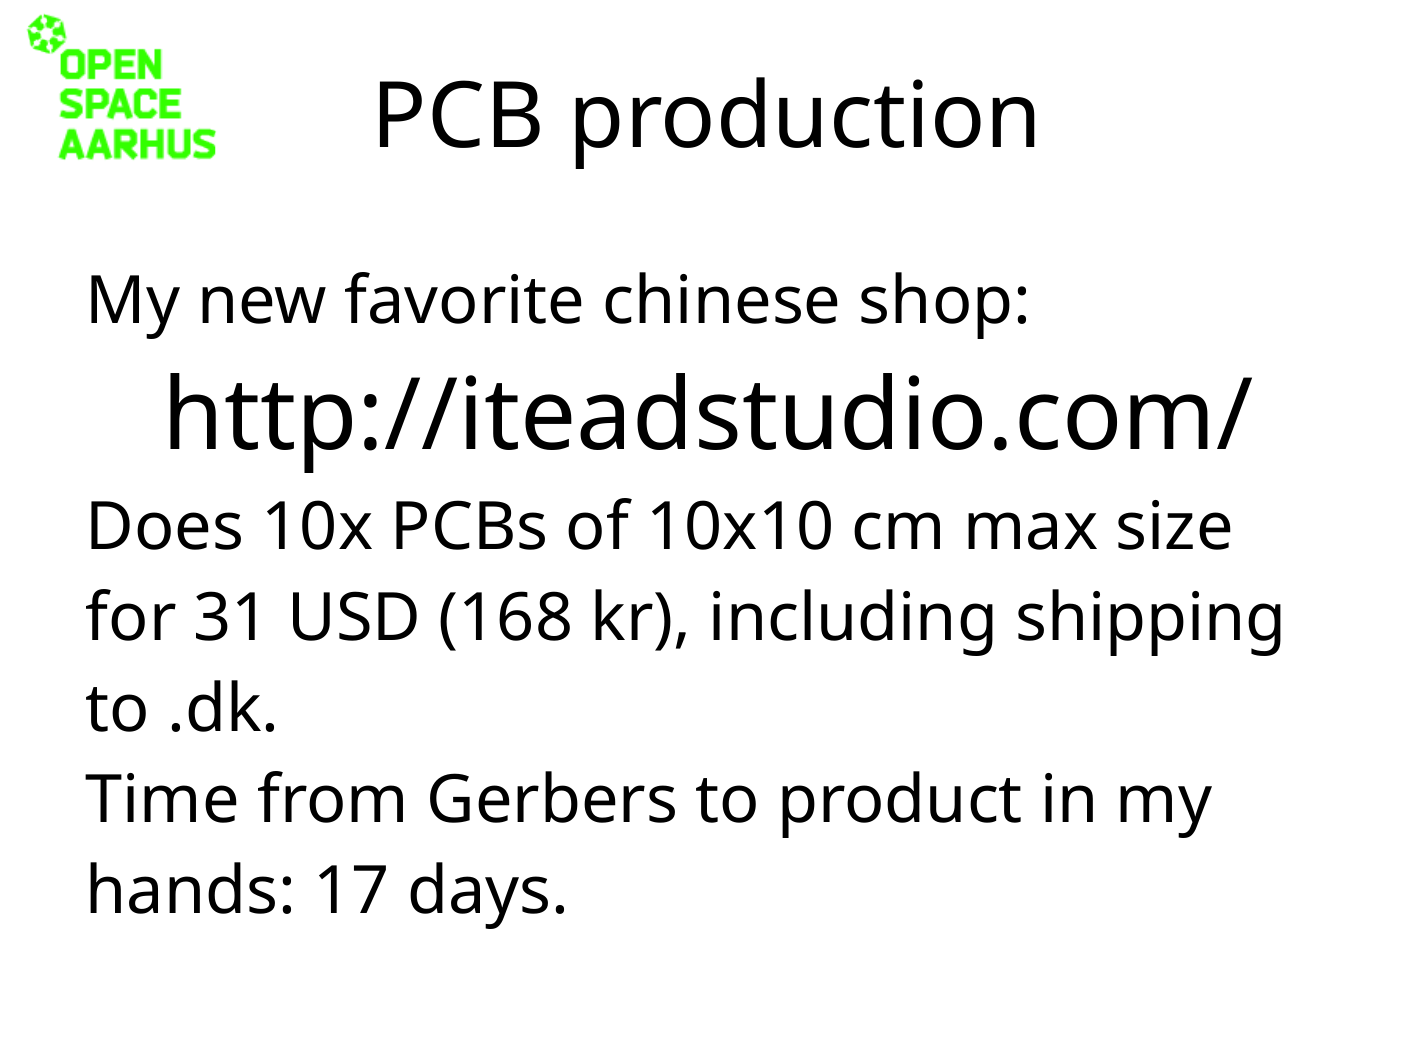

PCB production
My new favorite chinese shop:
http://iteadstudio.com/
Does 10x PCBs of 10x10 cm max size for 31 USD (168 kr), including shipping to .dk.
Time from Gerbers to product in my hands: 17 days.